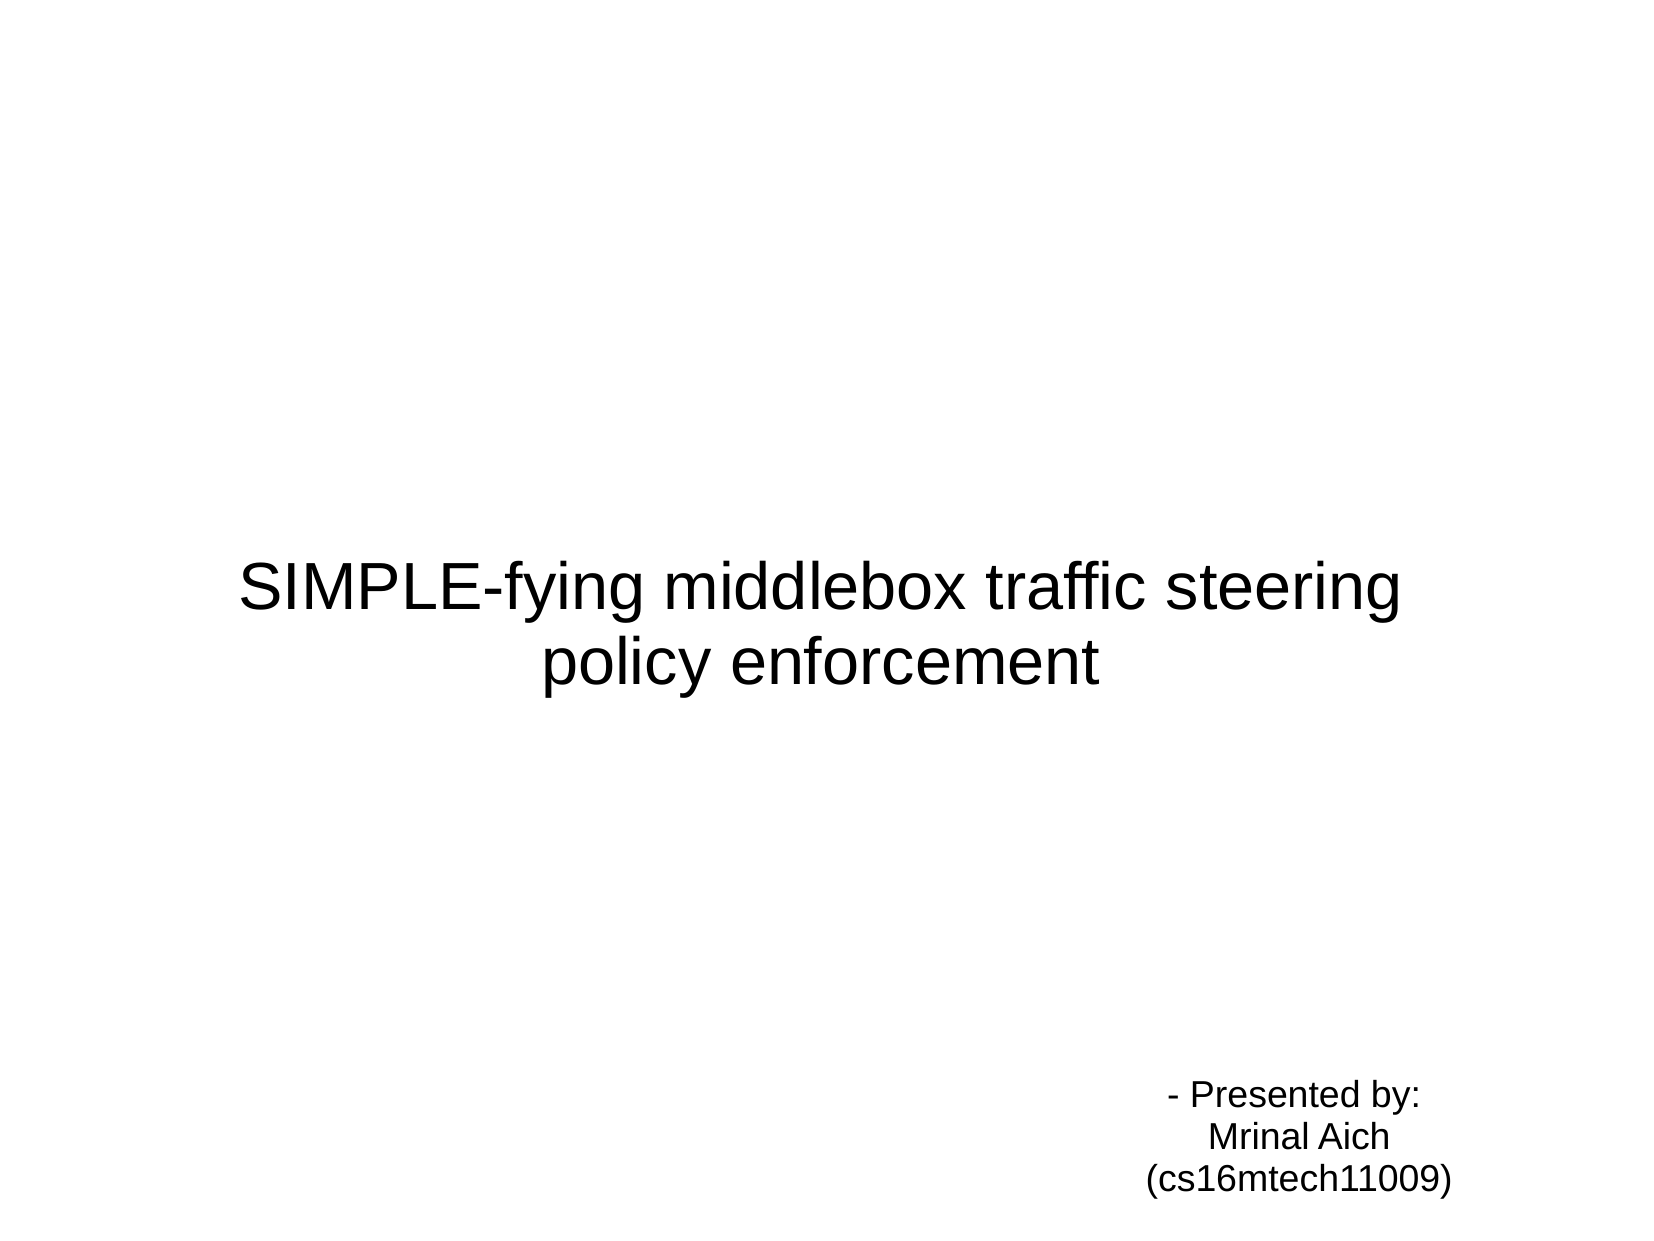

#
SIMPLE-fying middlebox traffic steering
policy enforcement
- Presented by:
Mrinal Aich
(cs16mtech11009)